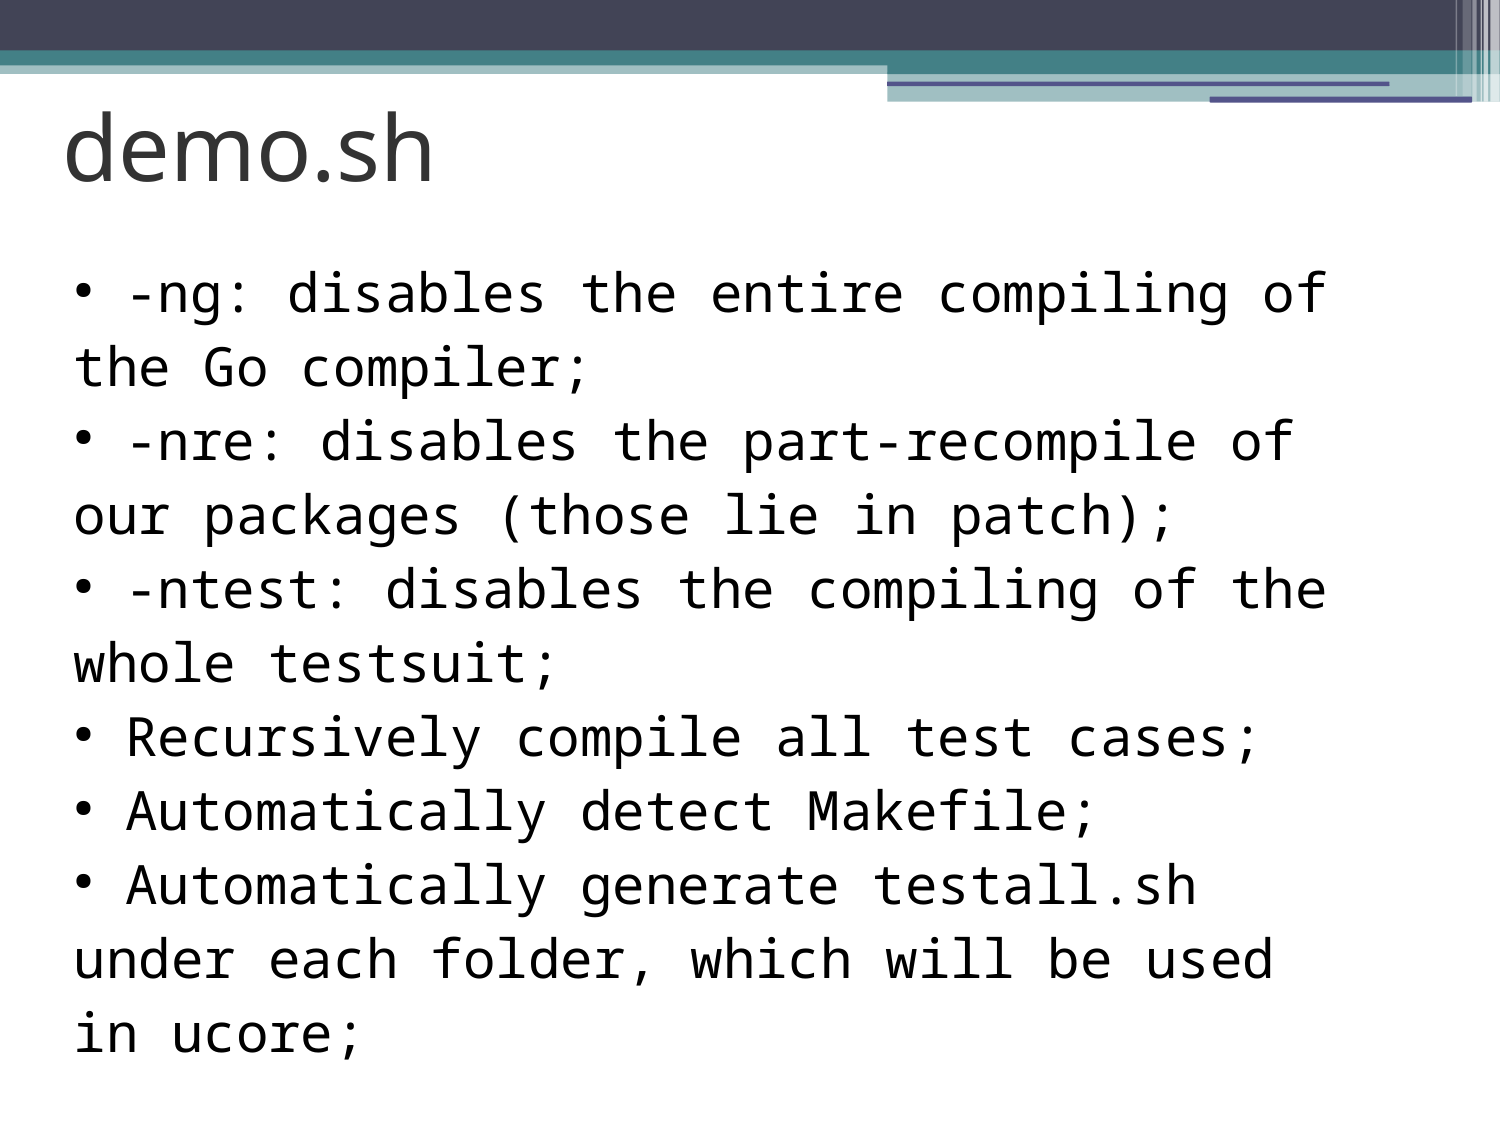

demo.sh
 -ng: disables the entire compiling of the Go compiler;
 -nre: disables the part-recompile of our packages (those lie in patch);
 -ntest: disables the compiling of the whole testsuit;
 Recursively compile all test cases;
 Automatically detect Makefile;
 Automatically generate testall.sh under each folder, which will be used in ucore;